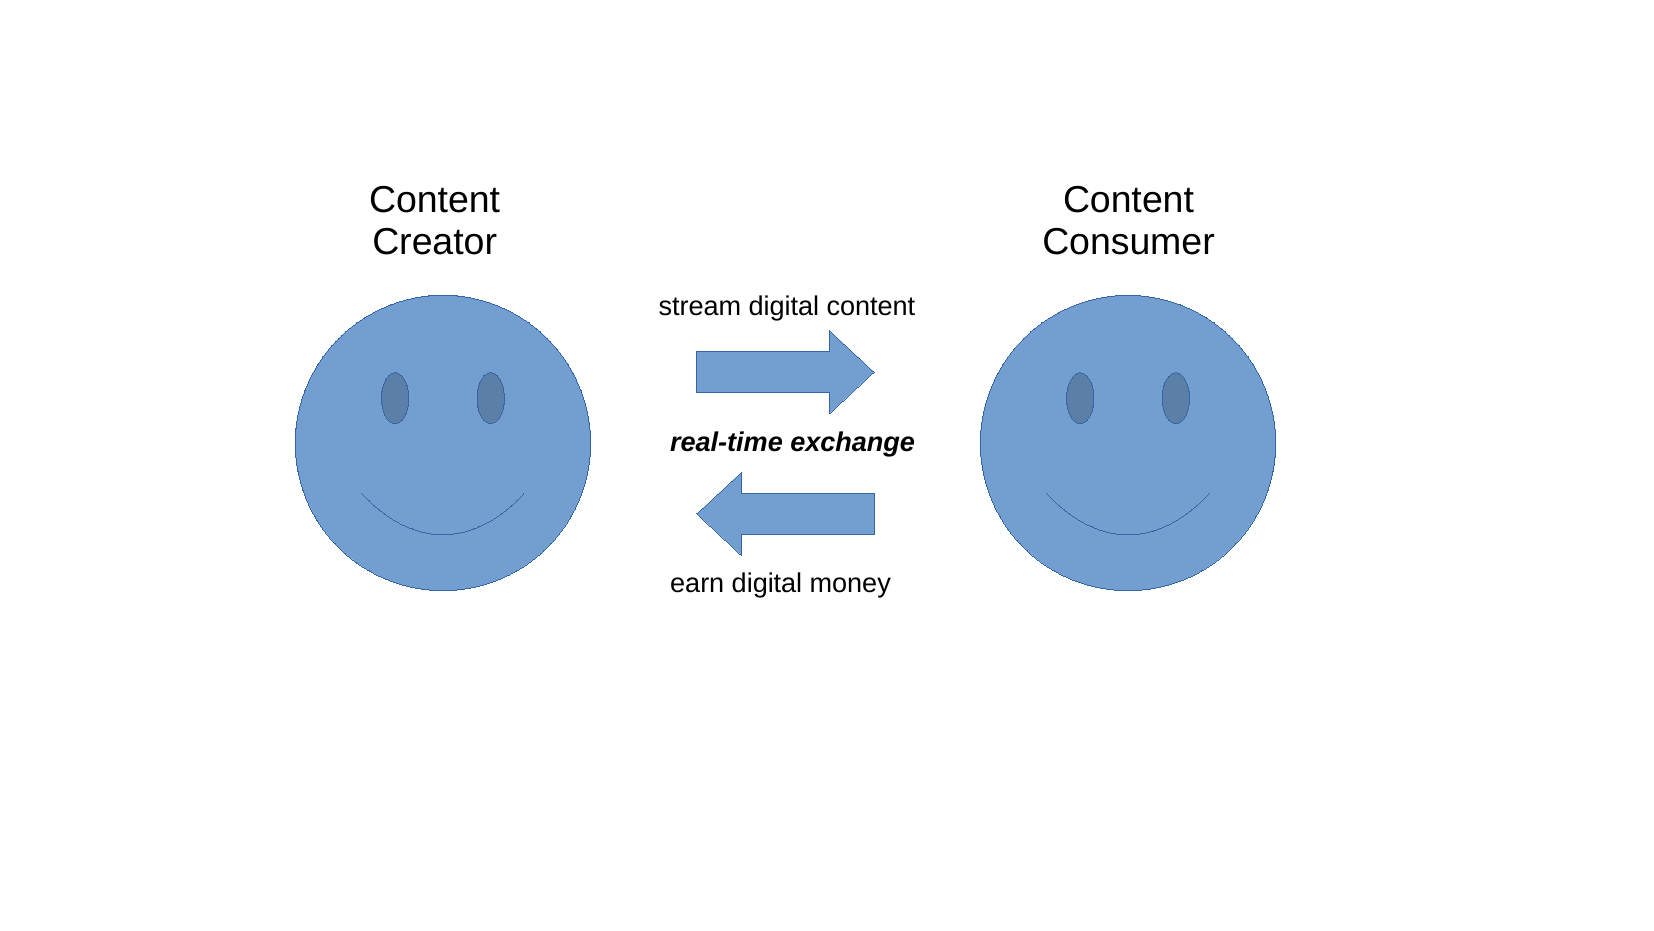

Content
Creator
Content
Consumer
stream digital content
real-time exchange
earn digital money